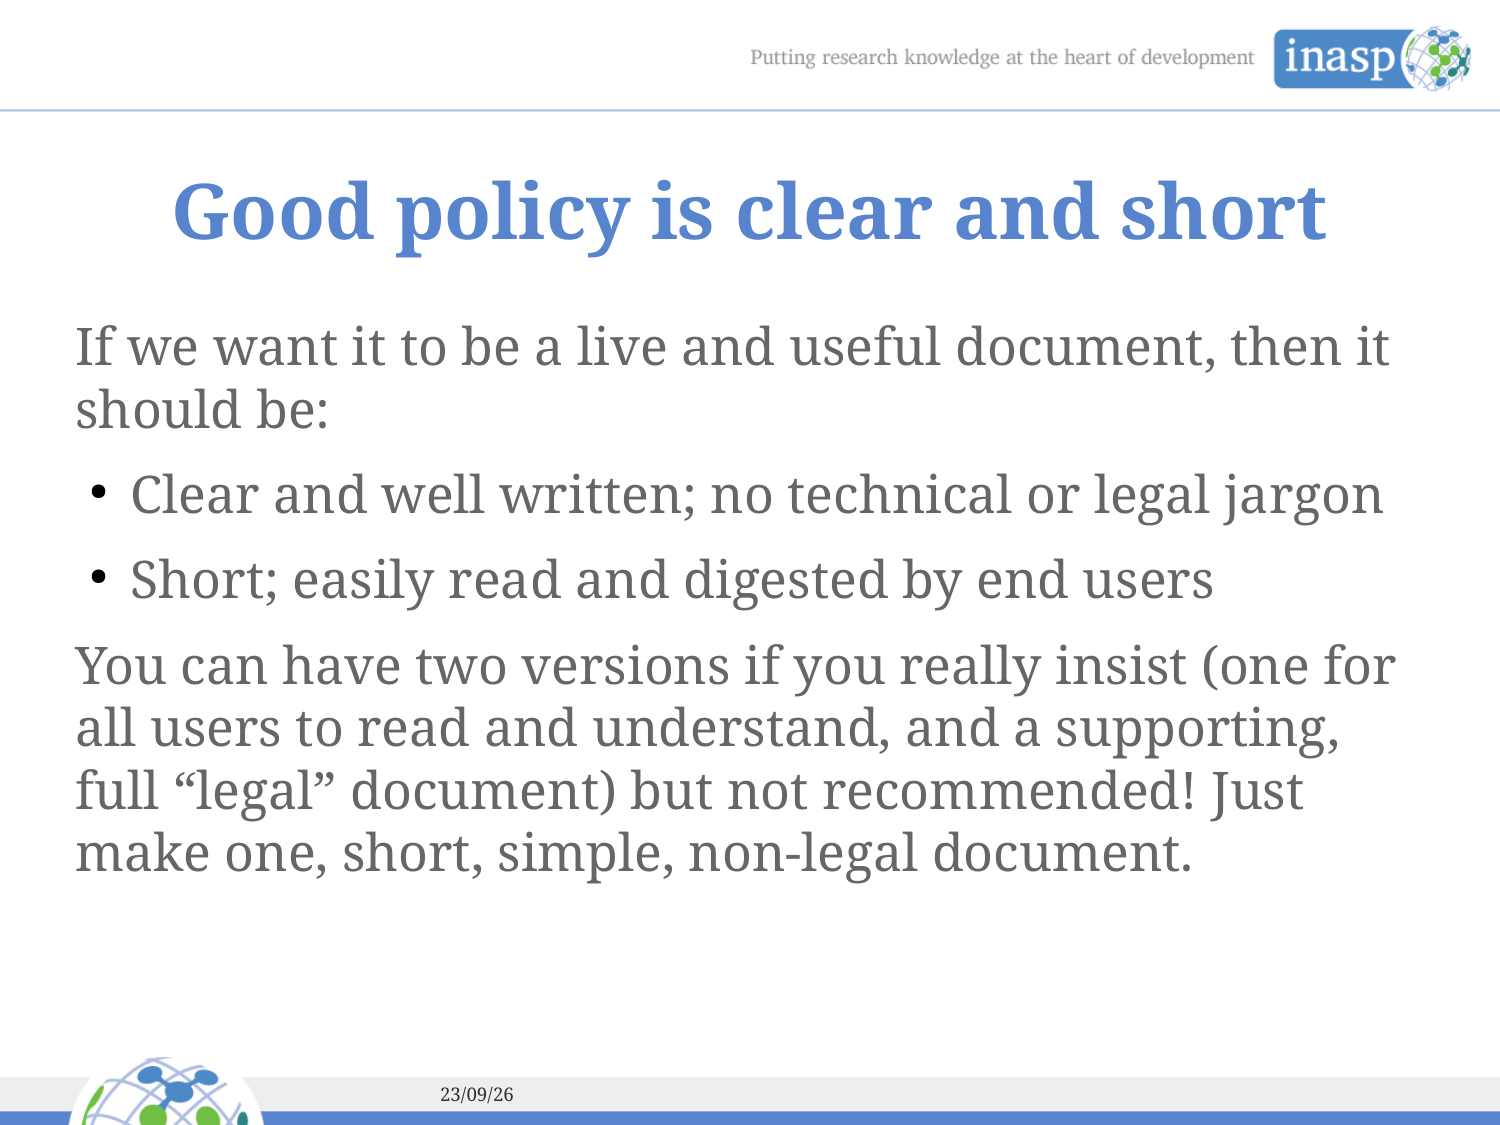

# Good policy is clear and short
If we want it to be a live and useful document, then it should be:
Clear and well written; no technical or legal jargon
Short; easily read and digested by end users
You can have two versions if you really insist (one for all users to read and understand, and a supporting, full “legal” document) but not recommended! Just make one, short, simple, non-legal document.